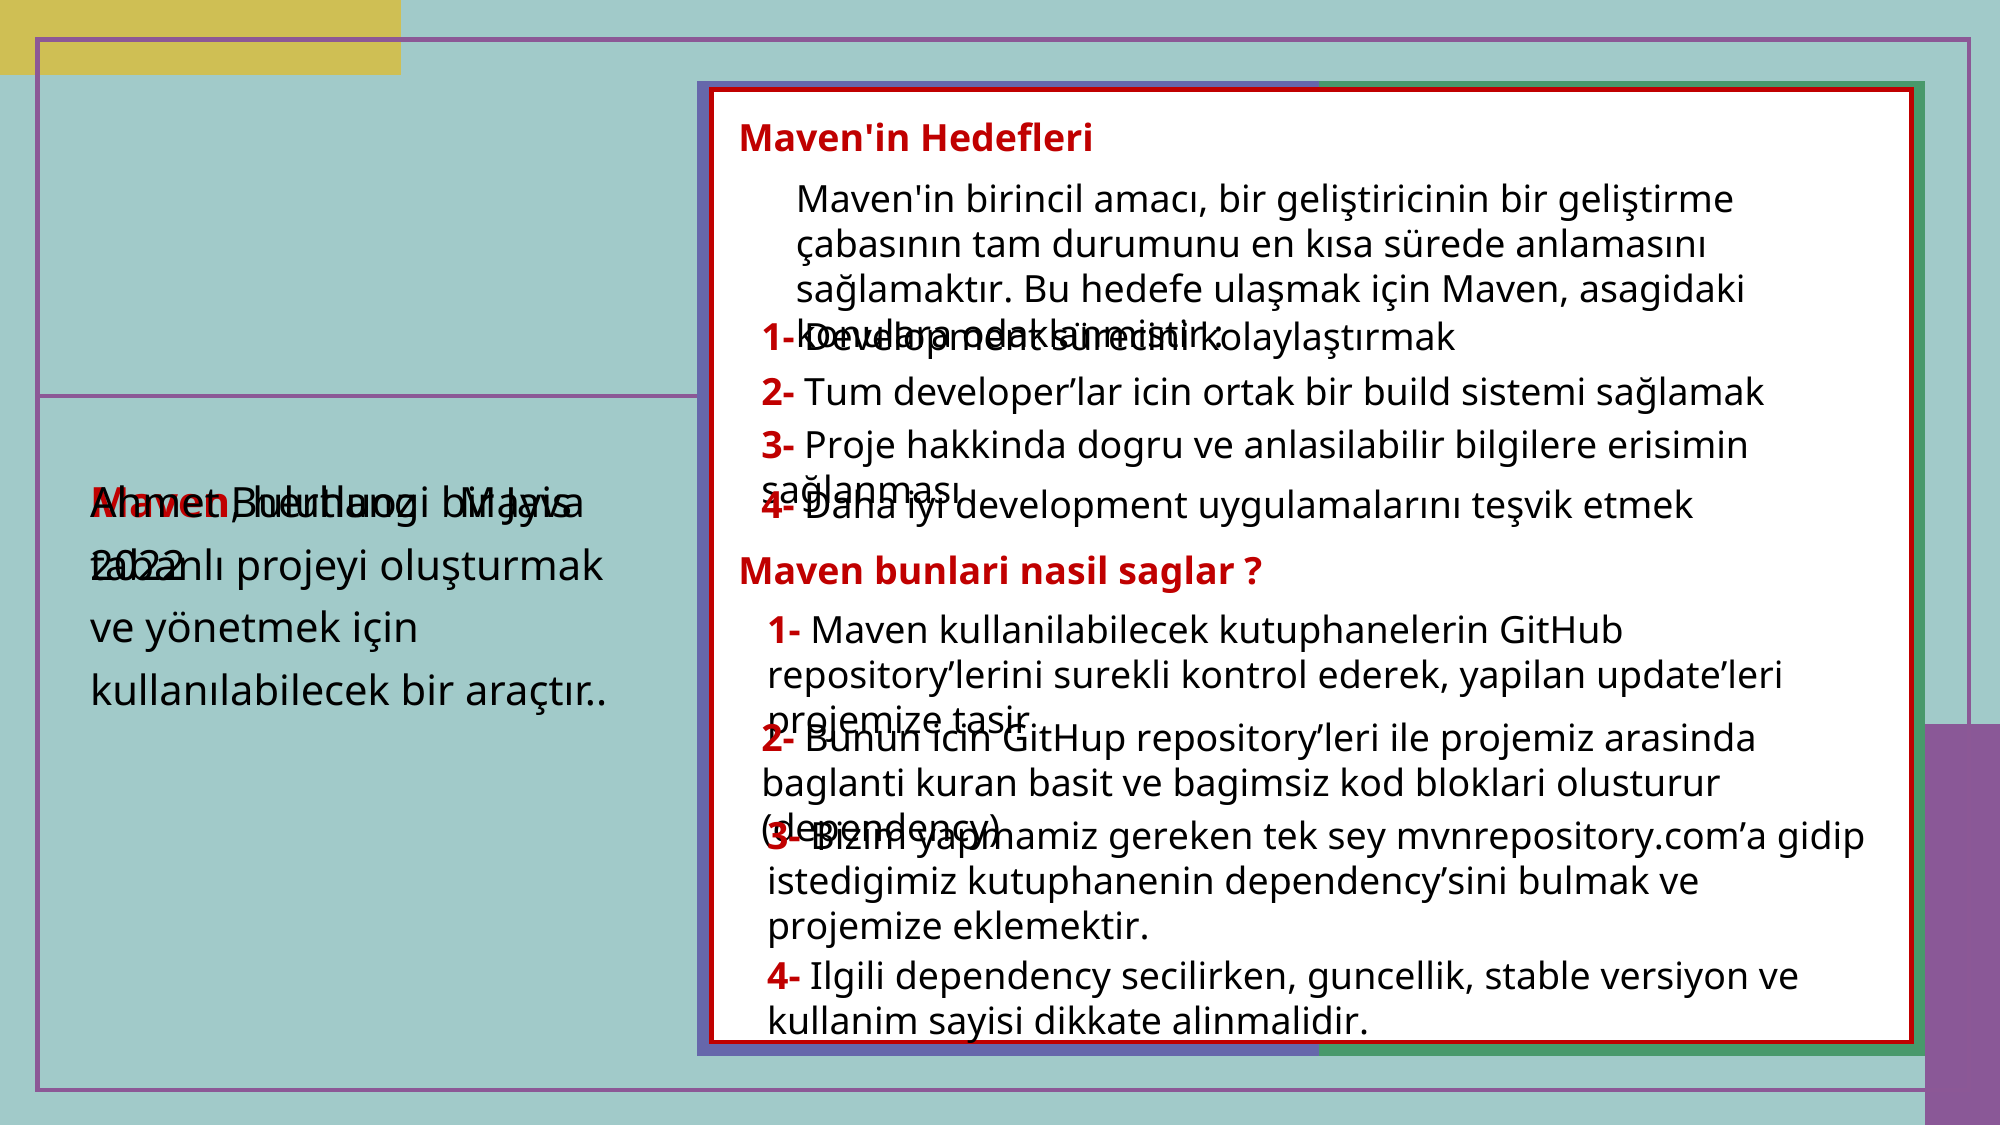

Maven'in Hedefleri
# Maven nedir ?
Maven'in birincil amacı, bir geliştiricinin bir geliştirme çabasının tam durumunu en kısa sürede anlamasını sağlamaktır. Bu hedefe ulaşmak için Maven, asagidaki konulara odaklanmistir :
1- Development sürecini kolaylaştırmak
2- Tum developer’lar icin ortak bir build sistemi sağlamak
3- Proje hakkinda dogru ve anlasilabilir bilgilere erisimin sağlanması
Maven, herhangi bir Java tabanlı projeyi oluşturmak ve yönetmek için kullanılabilecek bir araçtır..
Ahmet Bulutluoz Mayis 2022
4- Daha iyi development uygulamalarını teşvik etmek
Maven bunlari nasil saglar ?
1- Maven kullanilabilecek kutuphanelerin GitHub repository’lerini surekli kontrol ederek, yapilan update’leri projemize tasir
2- Bunun icin GitHup repository’leri ile projemiz arasinda baglanti kuran basit ve bagimsiz kod bloklari olusturur (dependency)
3- Bizim yapmamiz gereken tek sey mvnrepository.com’a gidip istedigimiz kutuphanenin dependency’sini bulmak ve projemize eklemektir.
4- Ilgili dependency secilirken, guncellik, stable versiyon ve kullanim sayisi dikkate alinmalidir.